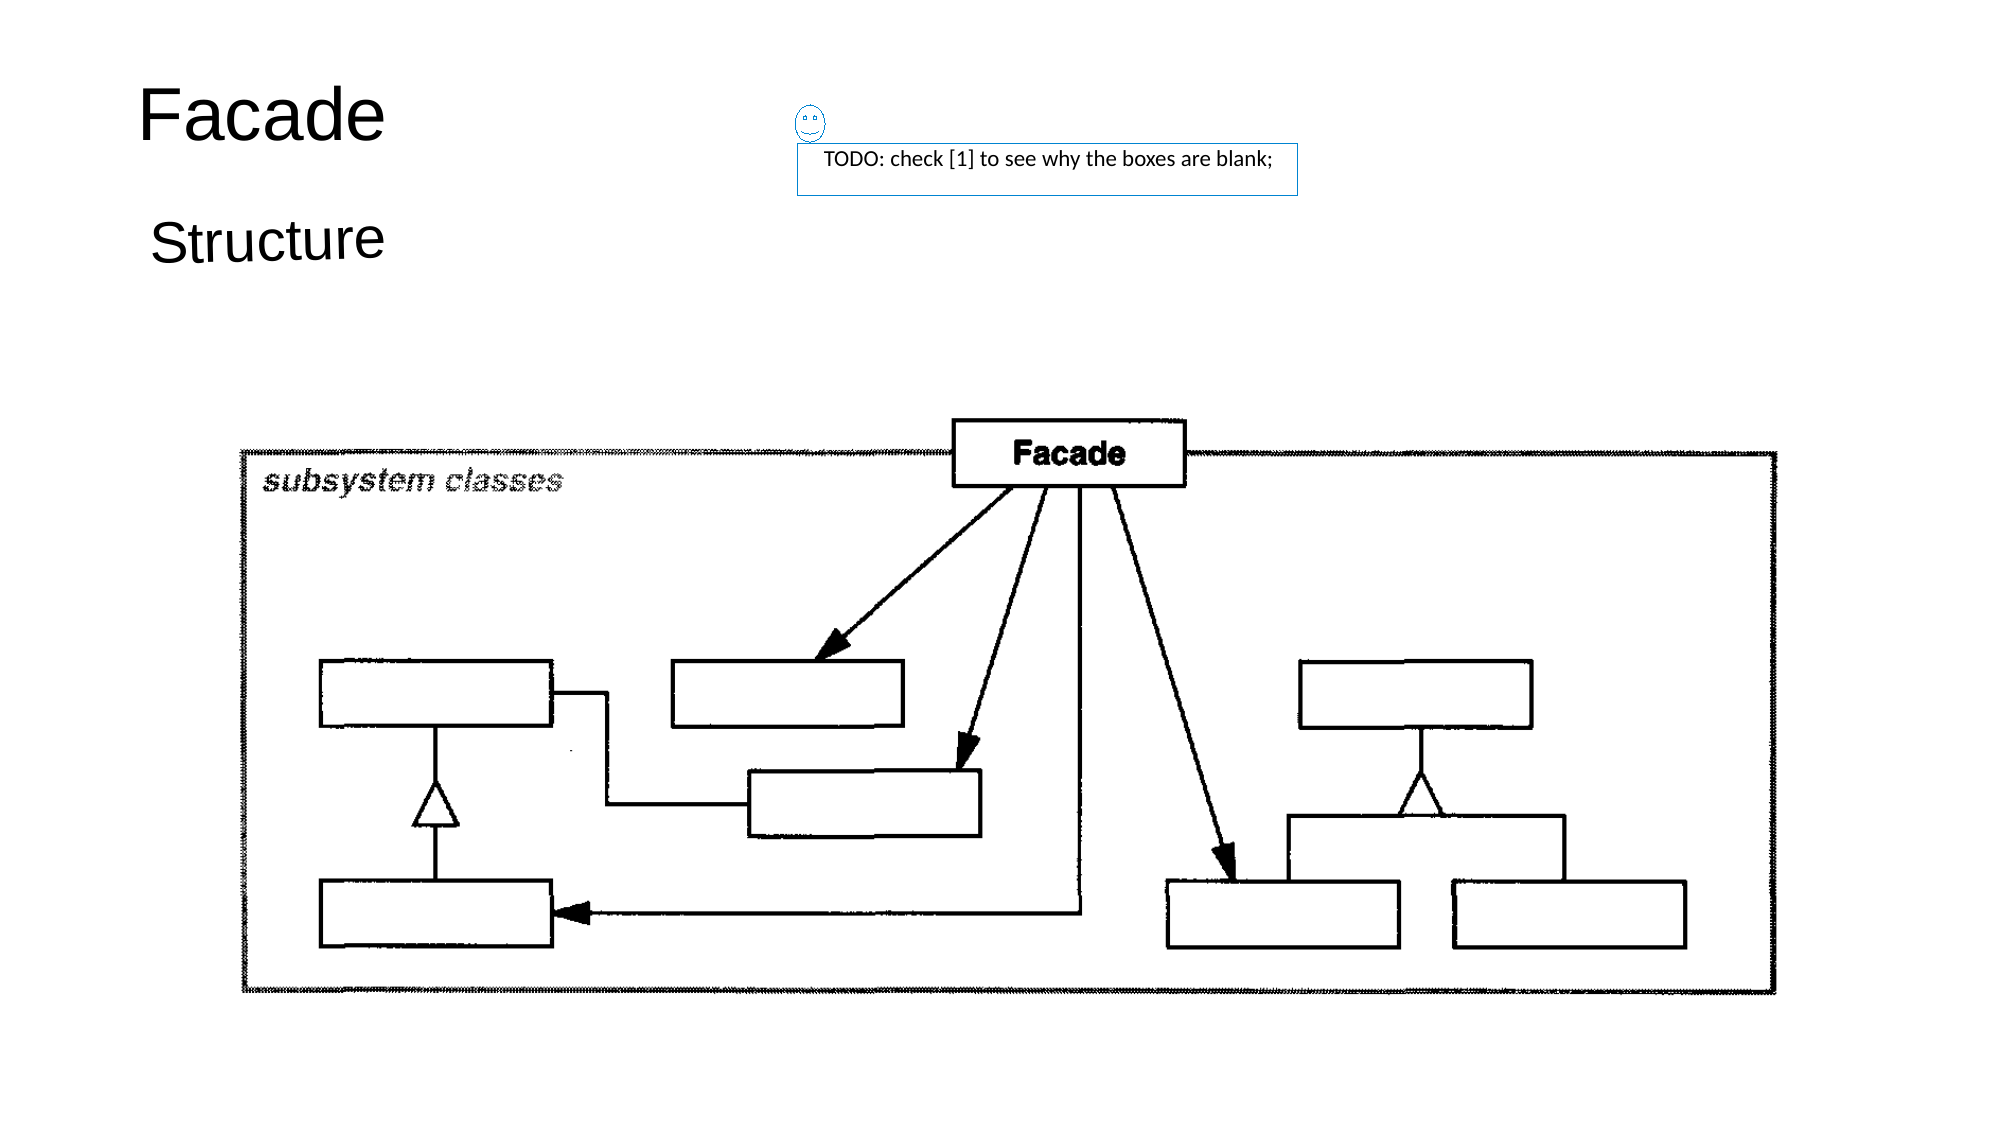

# Facade
TODO: check [1] to see why the boxes are blank;
Structure